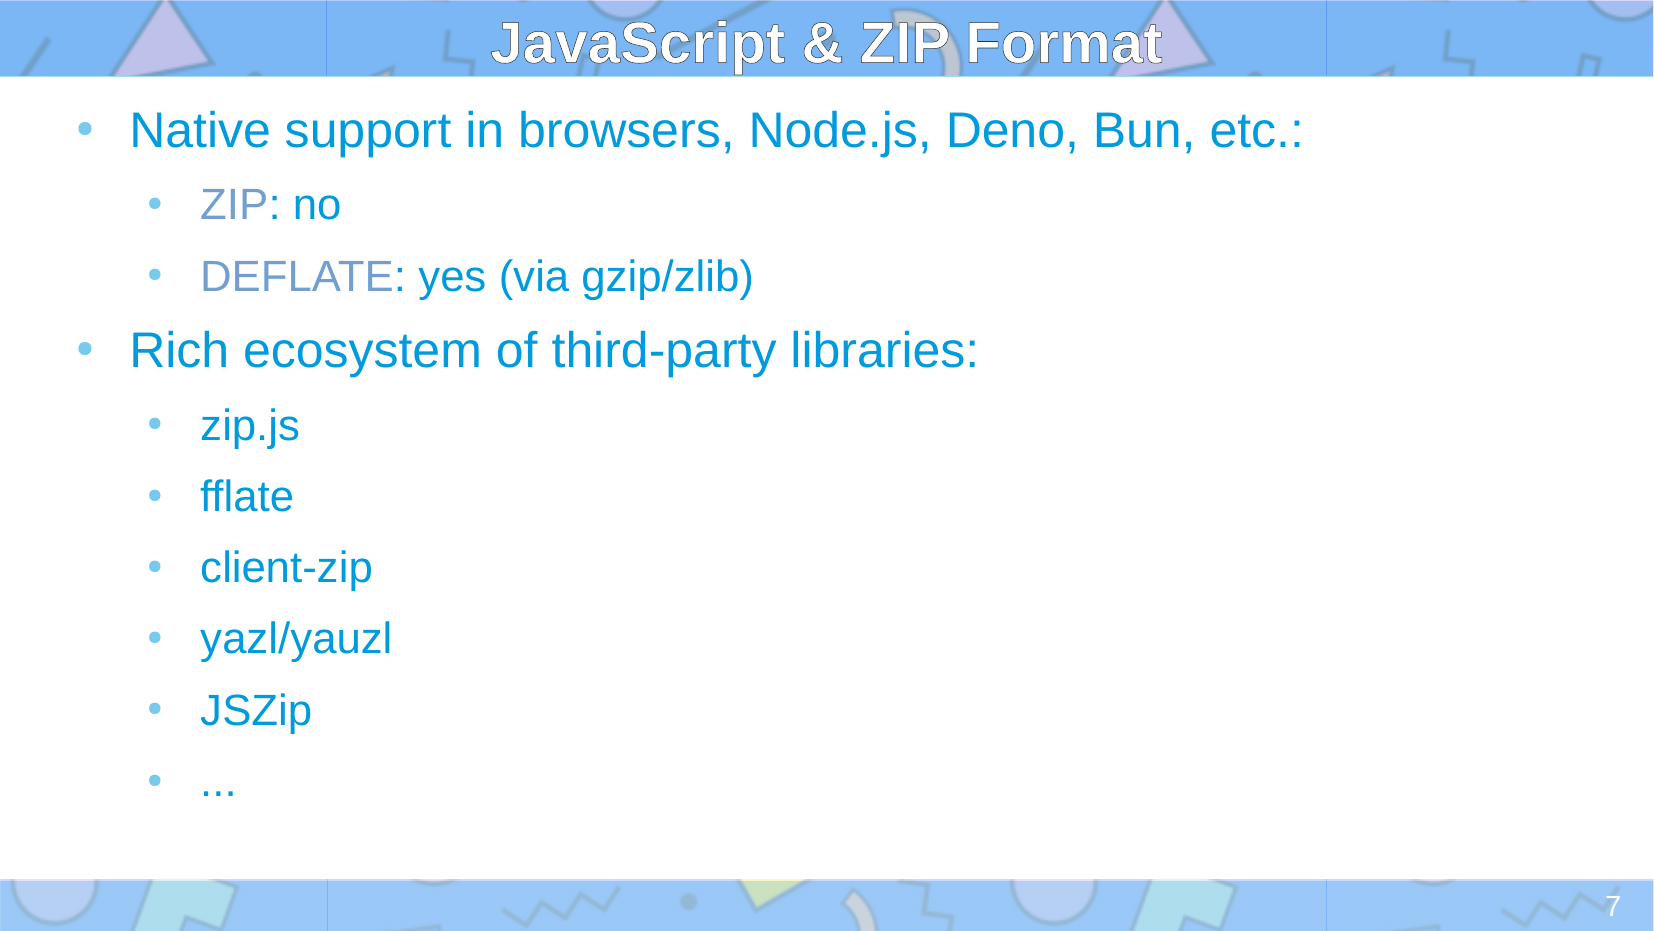

# JavaScript & ZIP Format
Native support in browsers, Node.js, Deno, Bun, etc.:
ZIP: no
DEFLATE: yes (via gzip/zlib)
Rich ecosystem of third-party libraries:
zip.js
fflate
client-zip
yazl/yauzl
JSZip
...
7